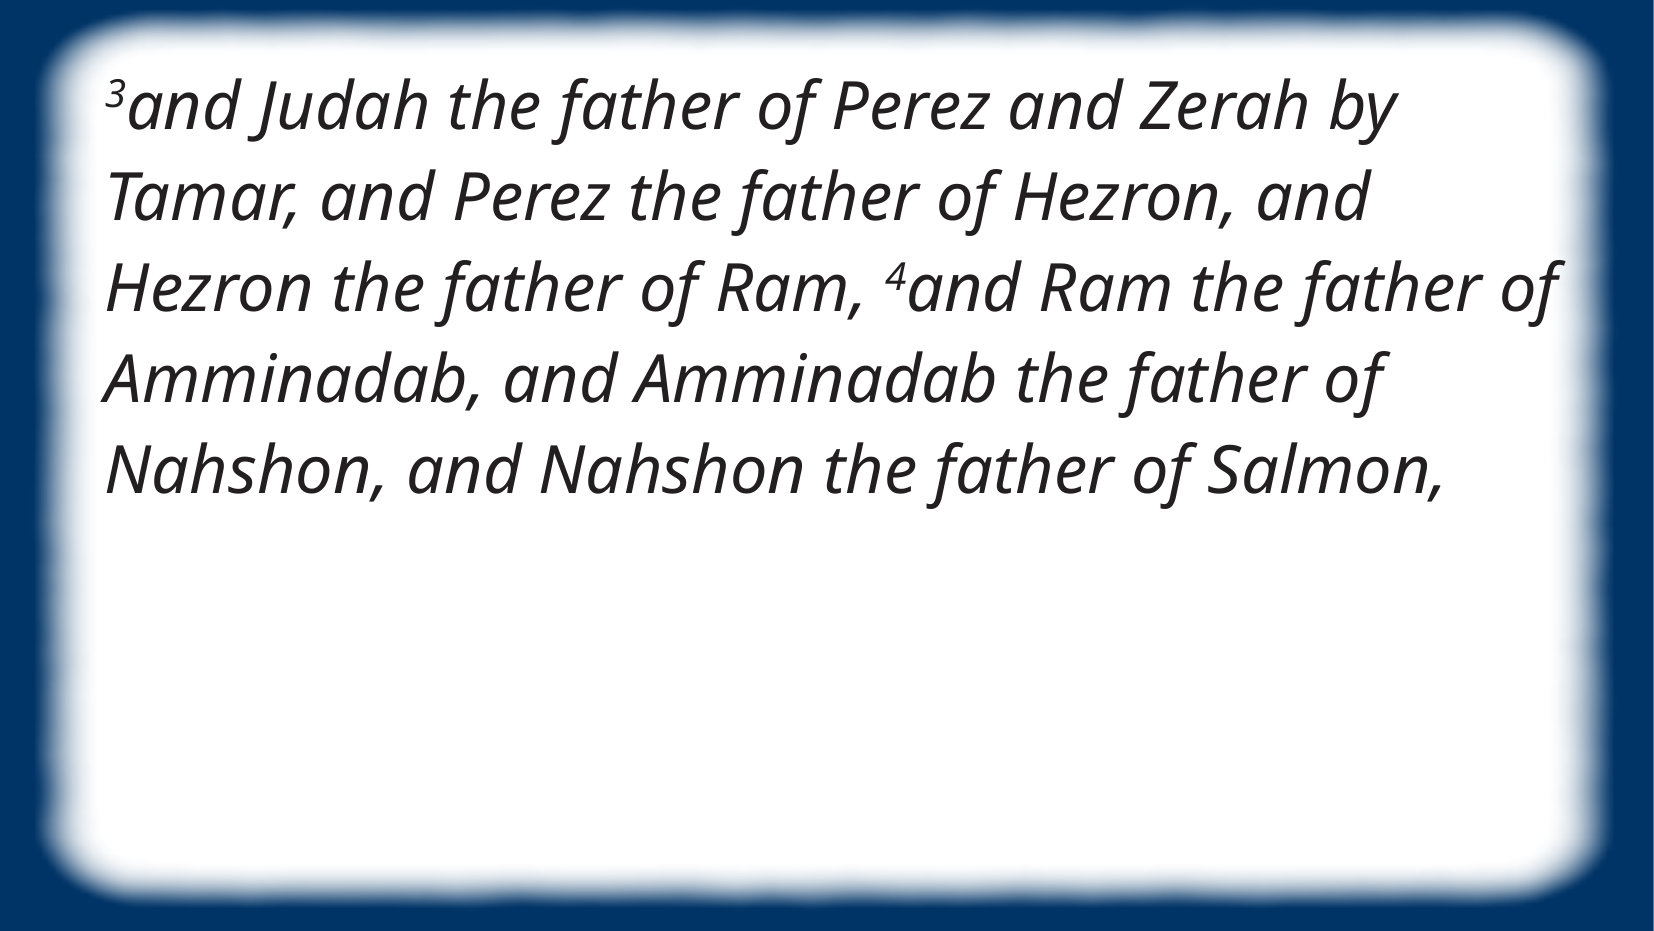

3and Judah the father of Perez and Zerah by Tamar, and Perez the father of Hezron, and Hezron the father of Ram, 4and Ram the father of Amminadab, and Amminadab the father of Nahshon, and Nahshon the father of Salmon,